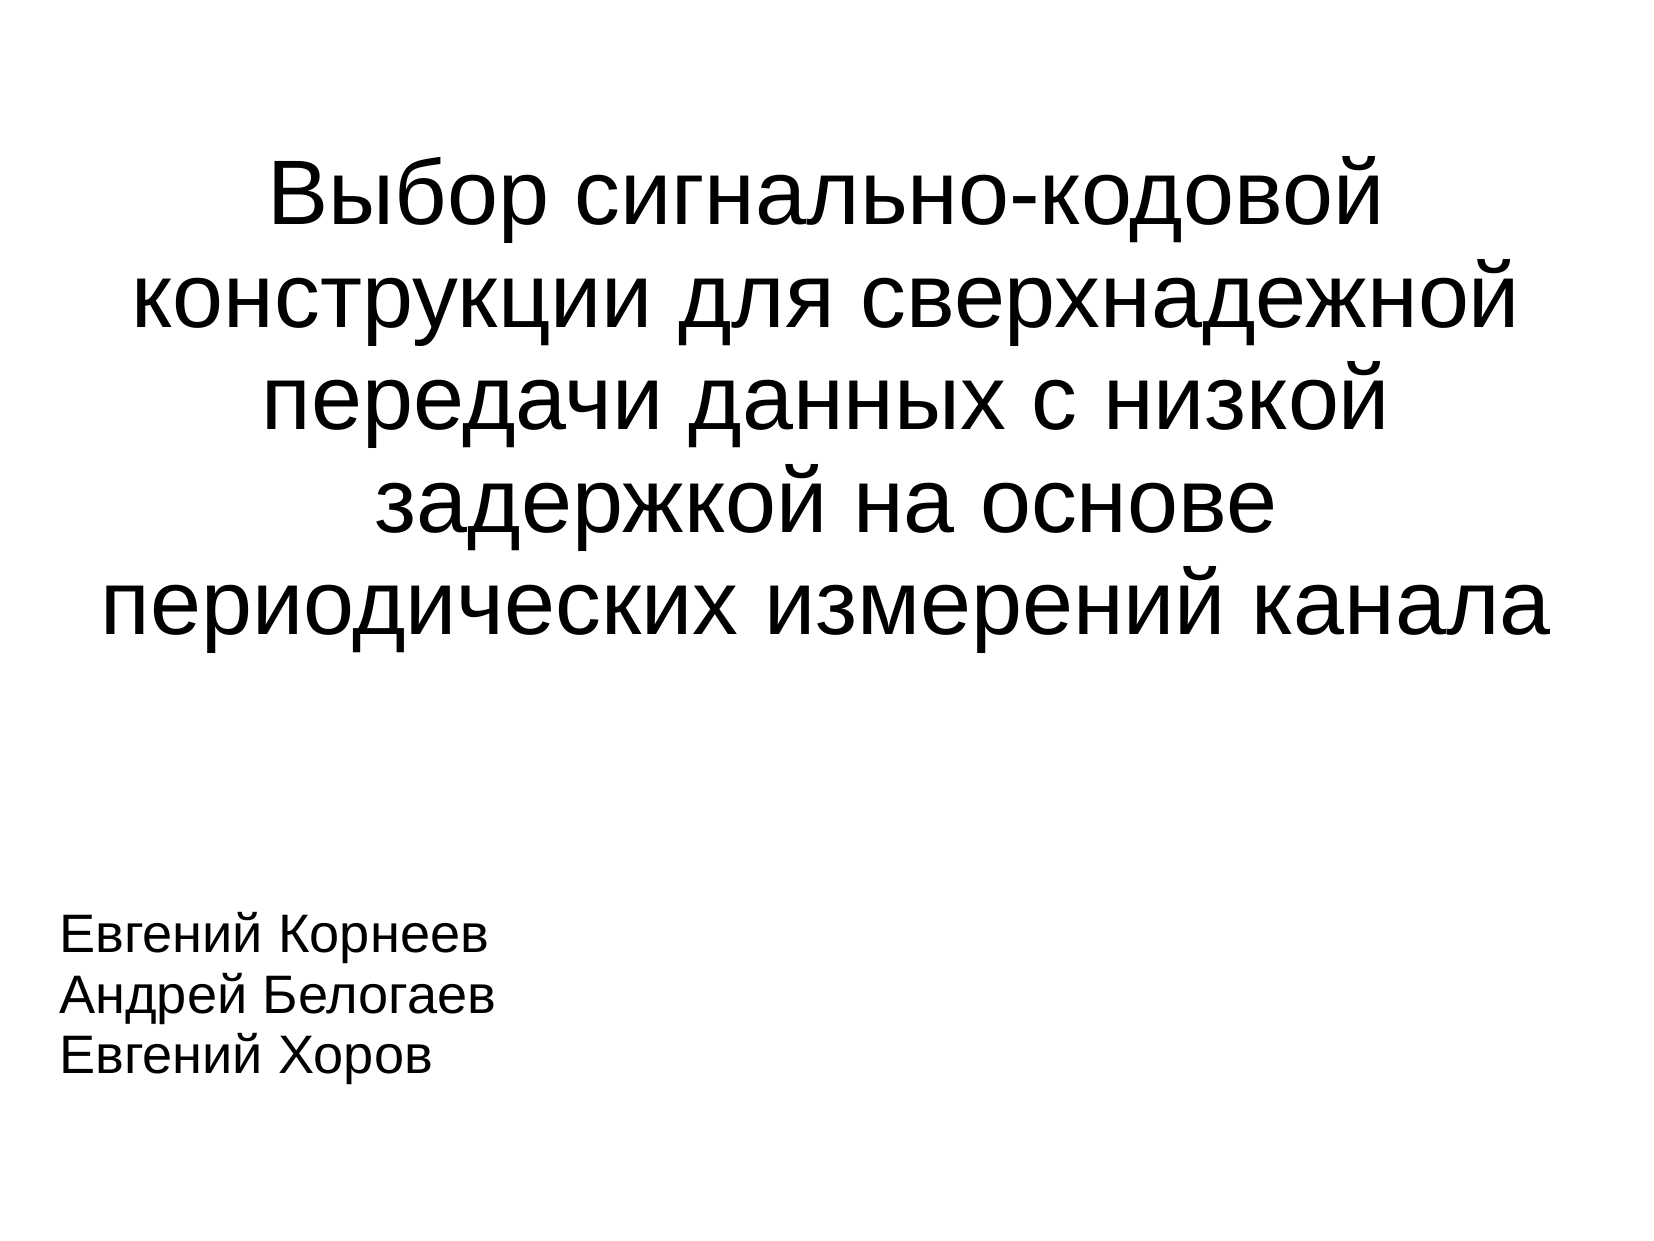

Выбор сигнально-кодовой конструкции для сверхнадежной передачи данных с низкой задержкой на основе периодических измерений канала
# Евгений Корнеев
Андрей Белогаев
Евгений Хоров